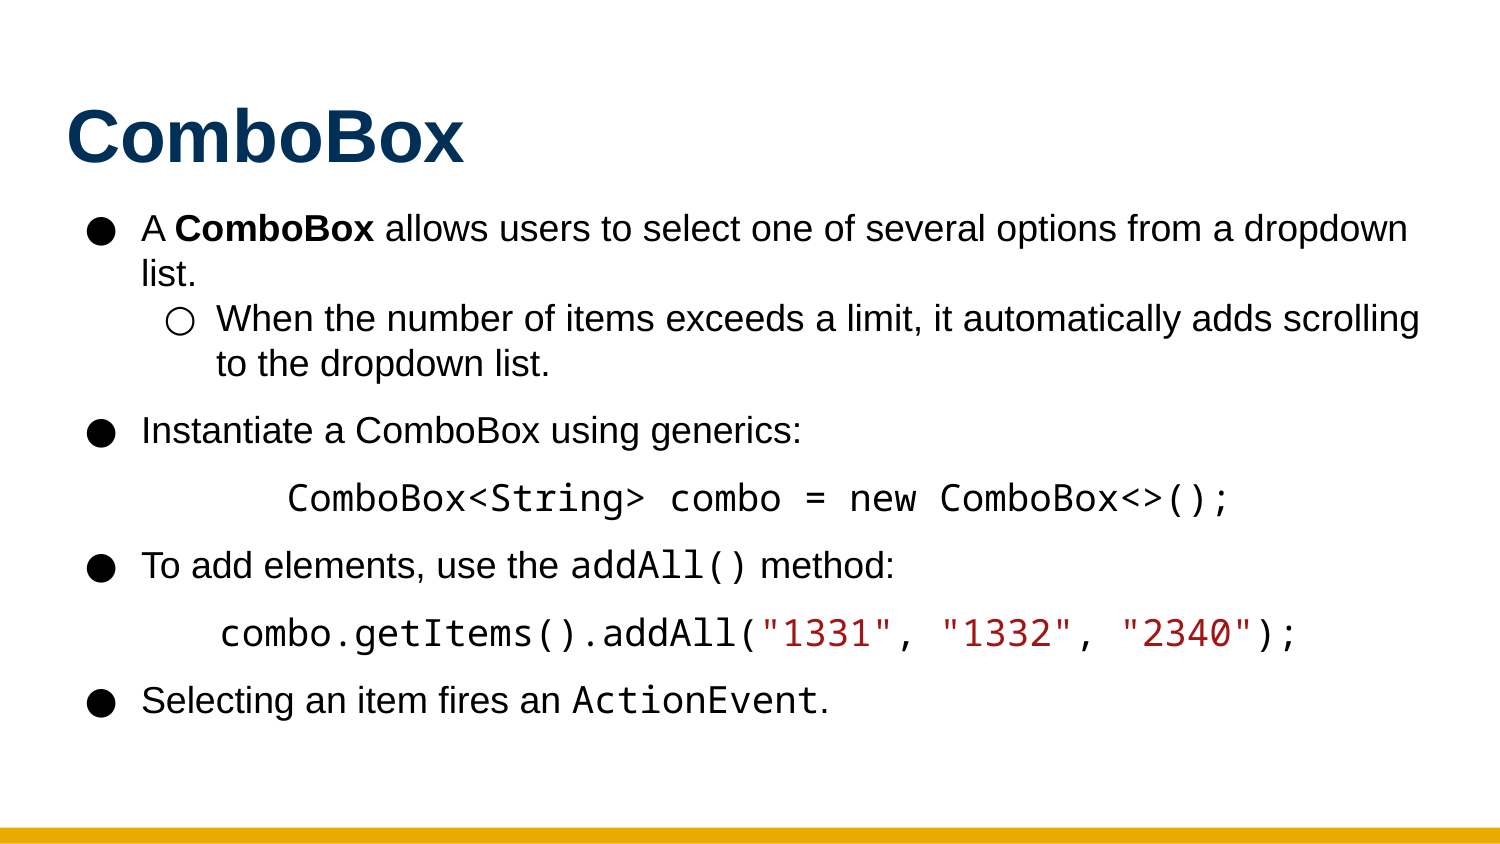

ComboBox
A ComboBox allows users to select one of several options from a dropdown list.
When the number of items exceeds a limit, it automatically adds scrolling to the dropdown list.
Instantiate a ComboBox using generics:
ComboBox<String> combo = new ComboBox<>();
To add elements, use the addAll() method:
combo.getItems().addAll("1331", "1332", "2340");
Selecting an item fires an ActionEvent.